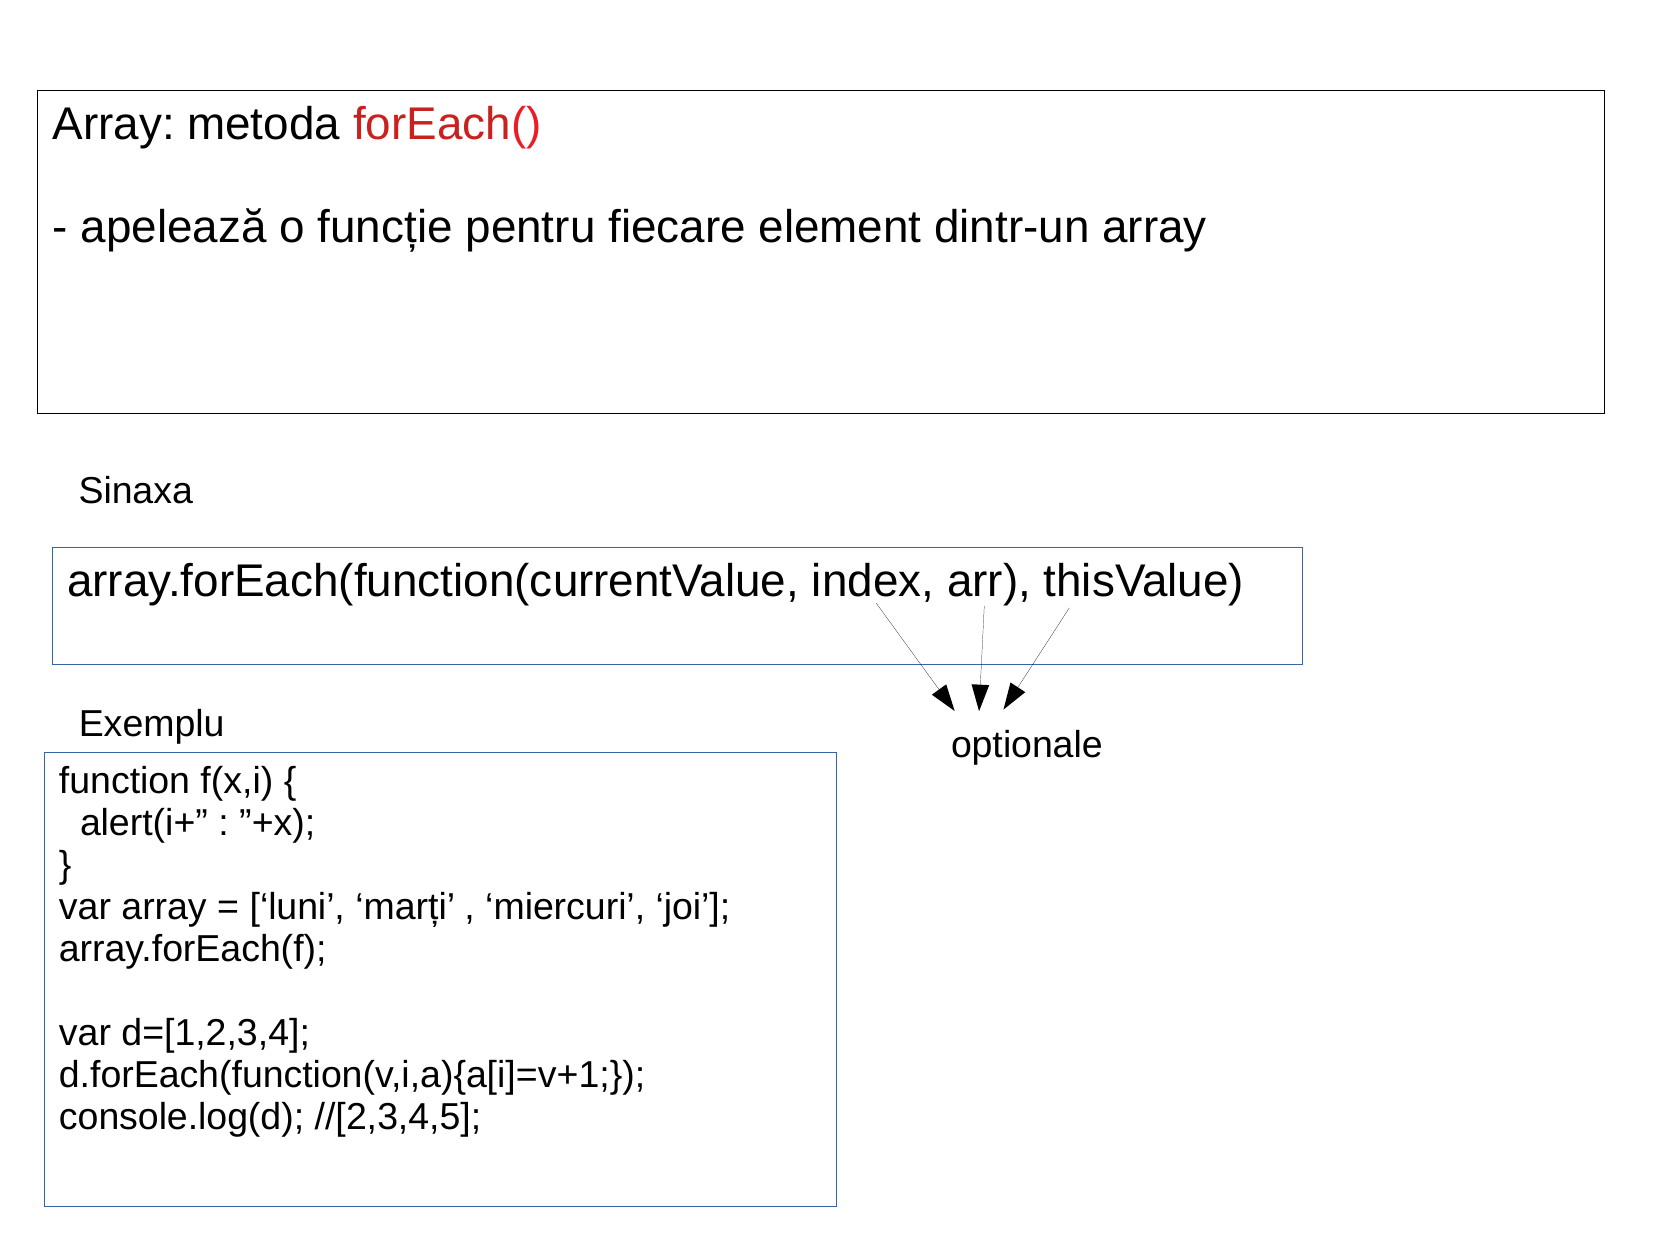

Array: metoda forEach()
- apelează o funcție pentru fiecare element dintr-un array
Sinaxa
array.forEach(function(currentValue, index, arr), thisValue)
Exemplu
optionale
function f(x,i) {
 alert(i+” : ”+x);
}
var array = [‘luni’, ‘marți’ , ‘miercuri’, ‘joi’];
array.forEach(f);
var d=[1,2,3,4];
d.forEach(function(v,i,a){a[i]=v+1;});
console.log(d); //[2,3,4,5];